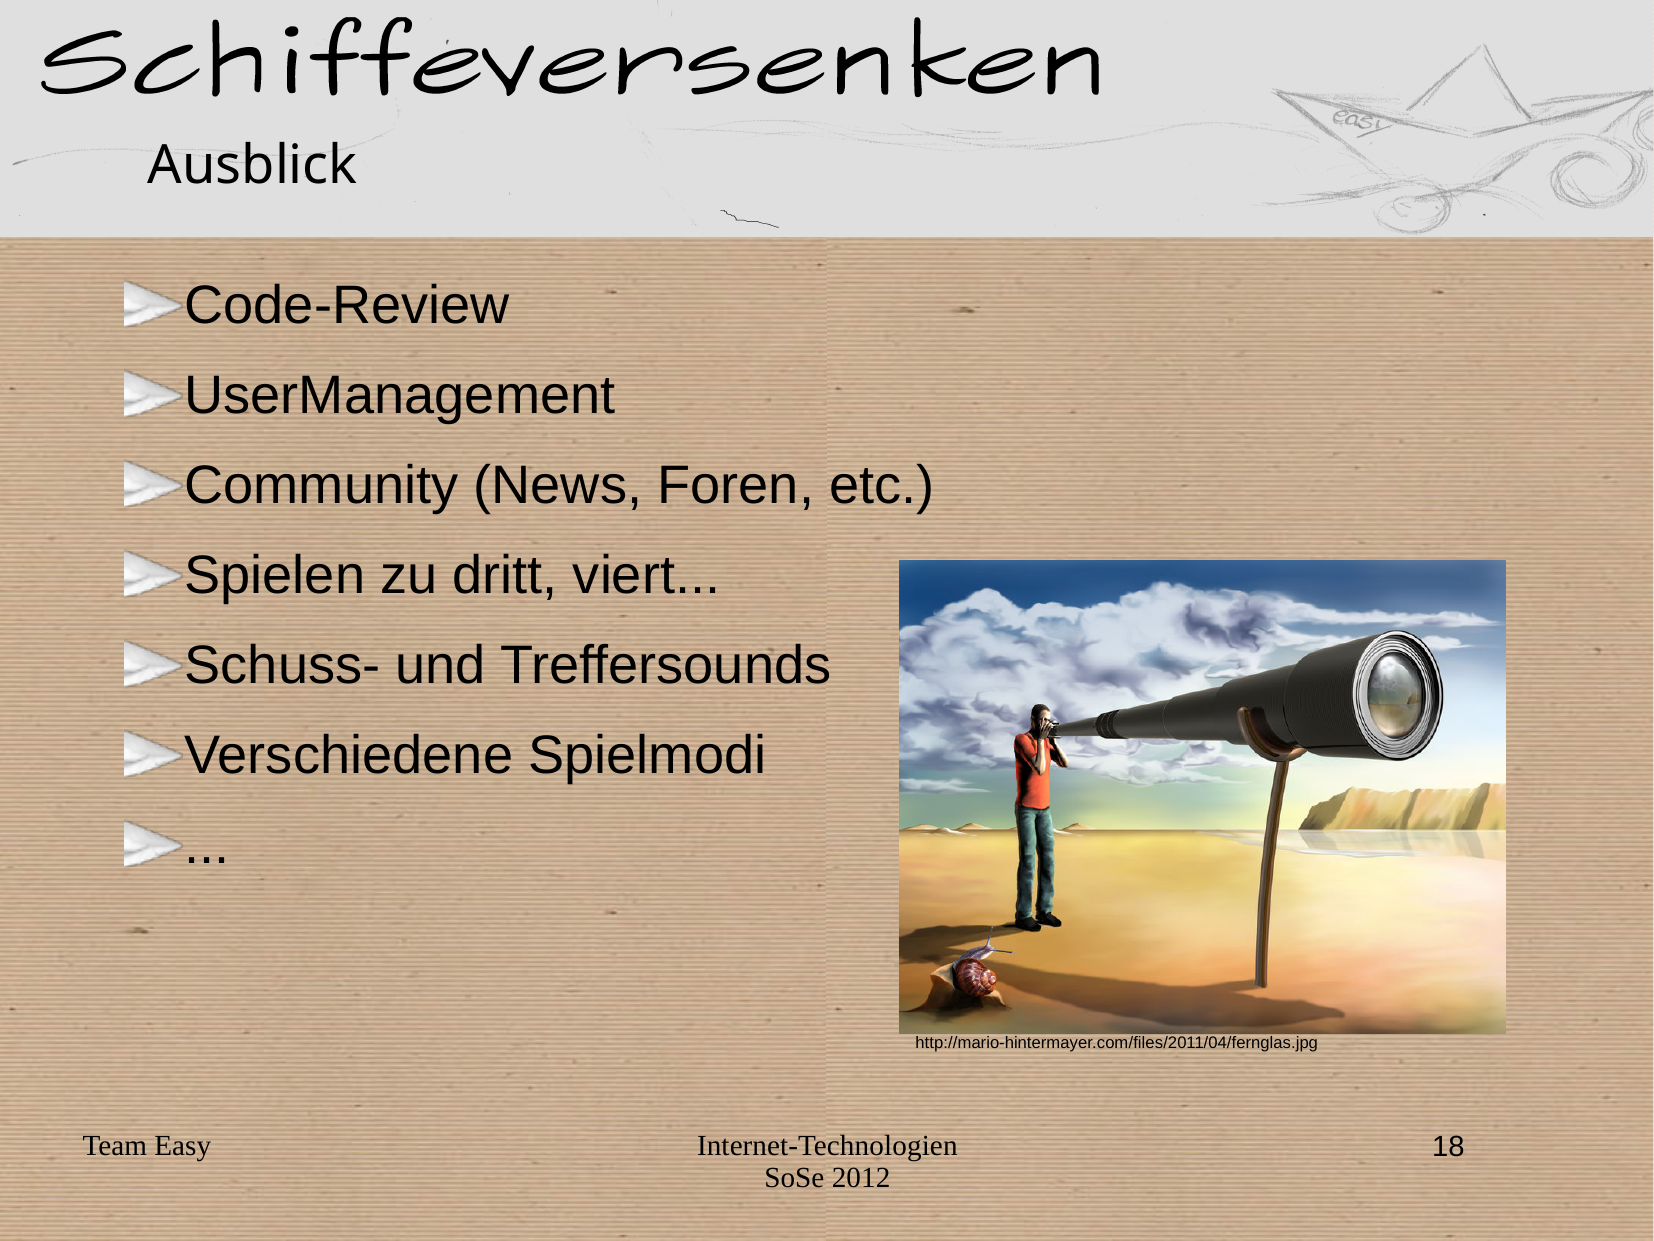

# Ausblick
Code-Review
UserManagement
Community (News, Foren, etc.)
Spielen zu dritt, viert...
Schuss- und Treffersounds
Verschiedene Spielmodi
...
http://mario-hintermayer.com/files/2011/04/fernglas.jpg